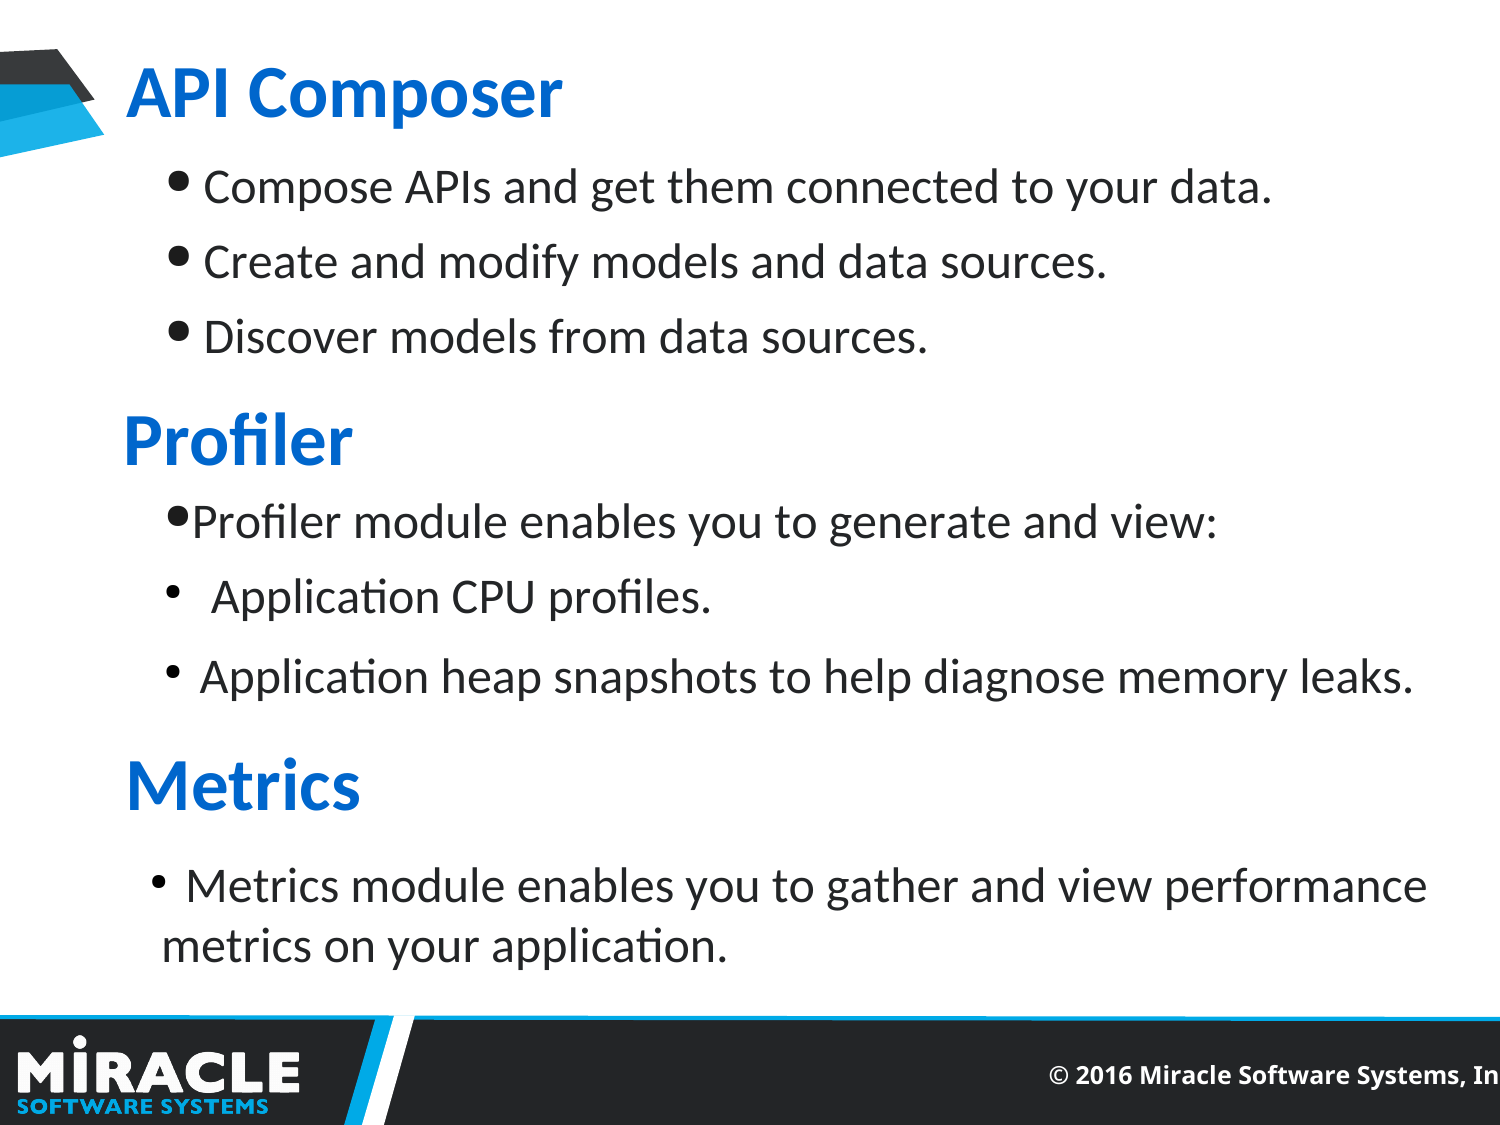

API Composer
 Compose APIs and get them connected to your data.
 Create and modify models and data sources.
 Discover models from data sources.
Profiler
Profiler module enables you to generate and view:
 Application CPU profiles.
Application heap snapshots to help diagnose memory leaks.
Metrics
Metrics module enables you to gather and view performance
 metrics on your application.